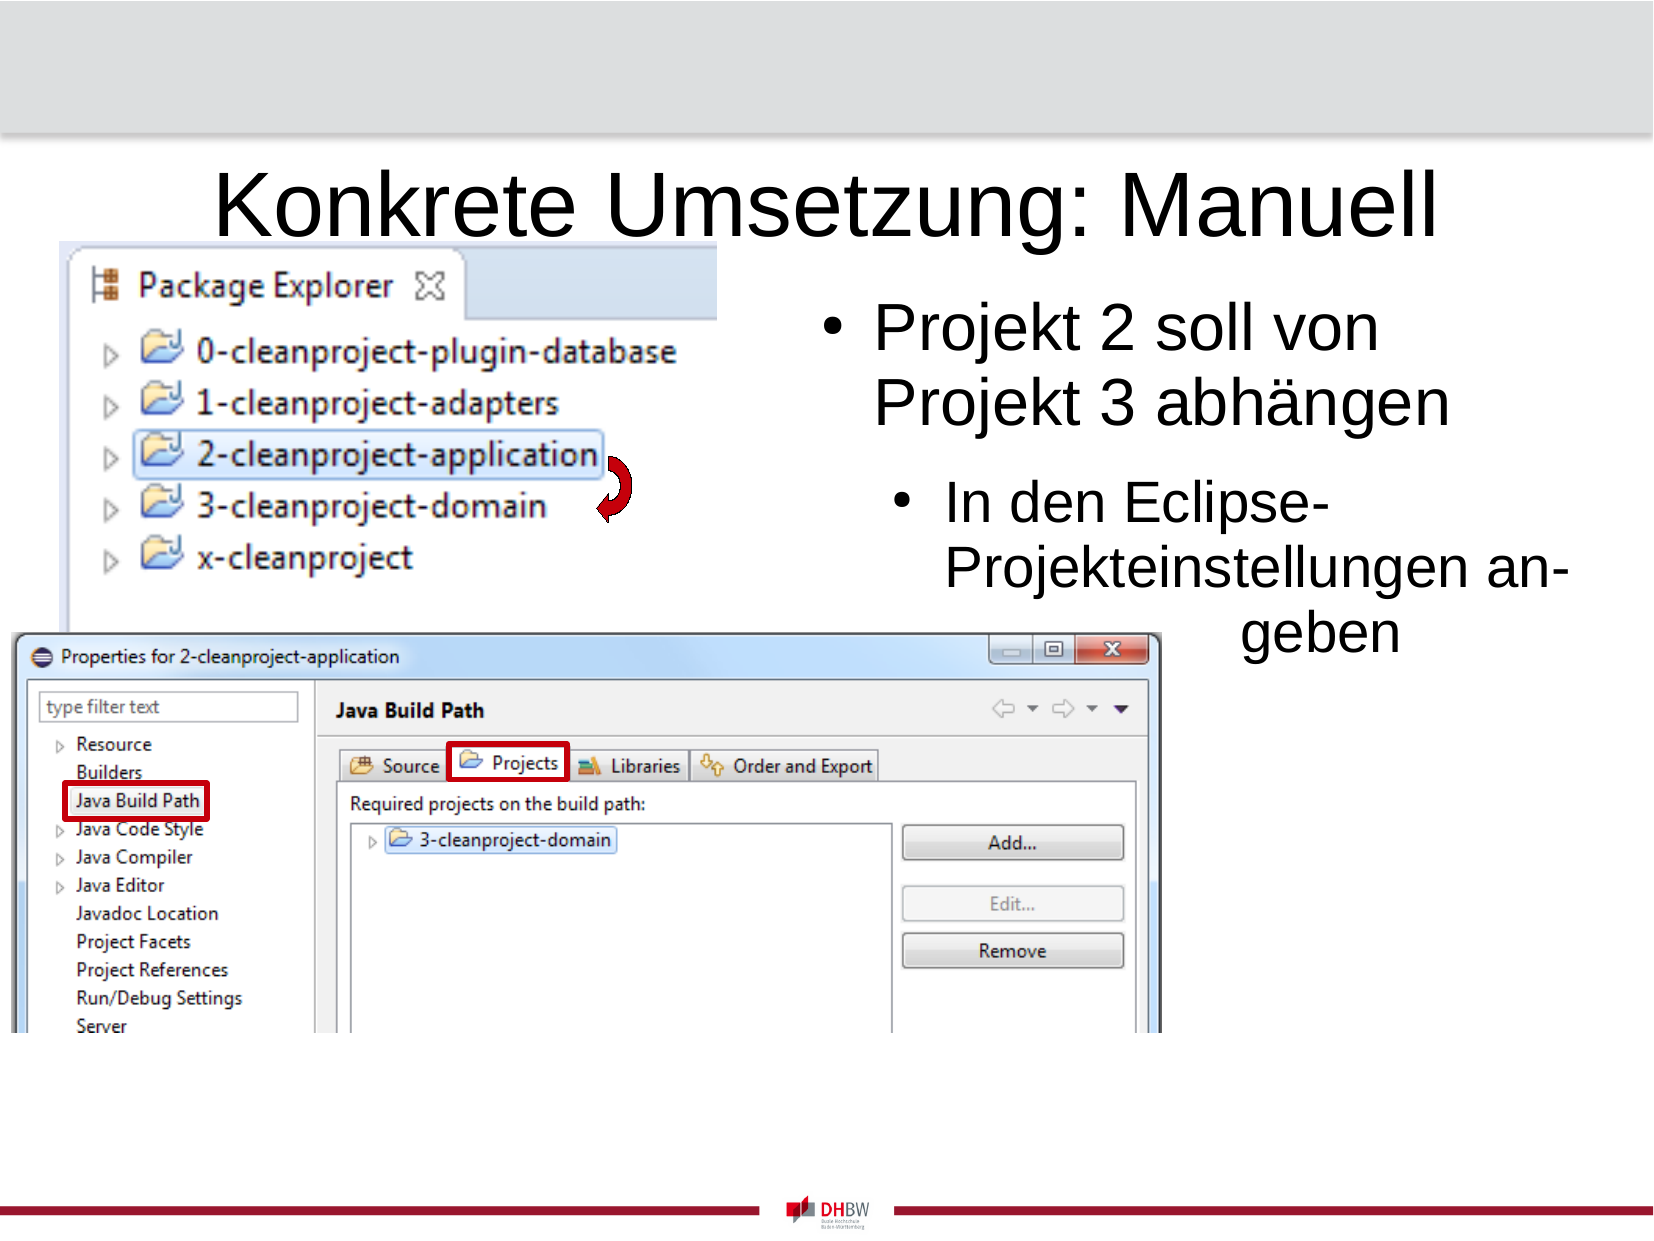

# Konkrete Umsetzung: Manuell
Projekt 2 soll von
Projekt 3 abhängen
In den Eclipse-Projekteinstellungen an-
				geben